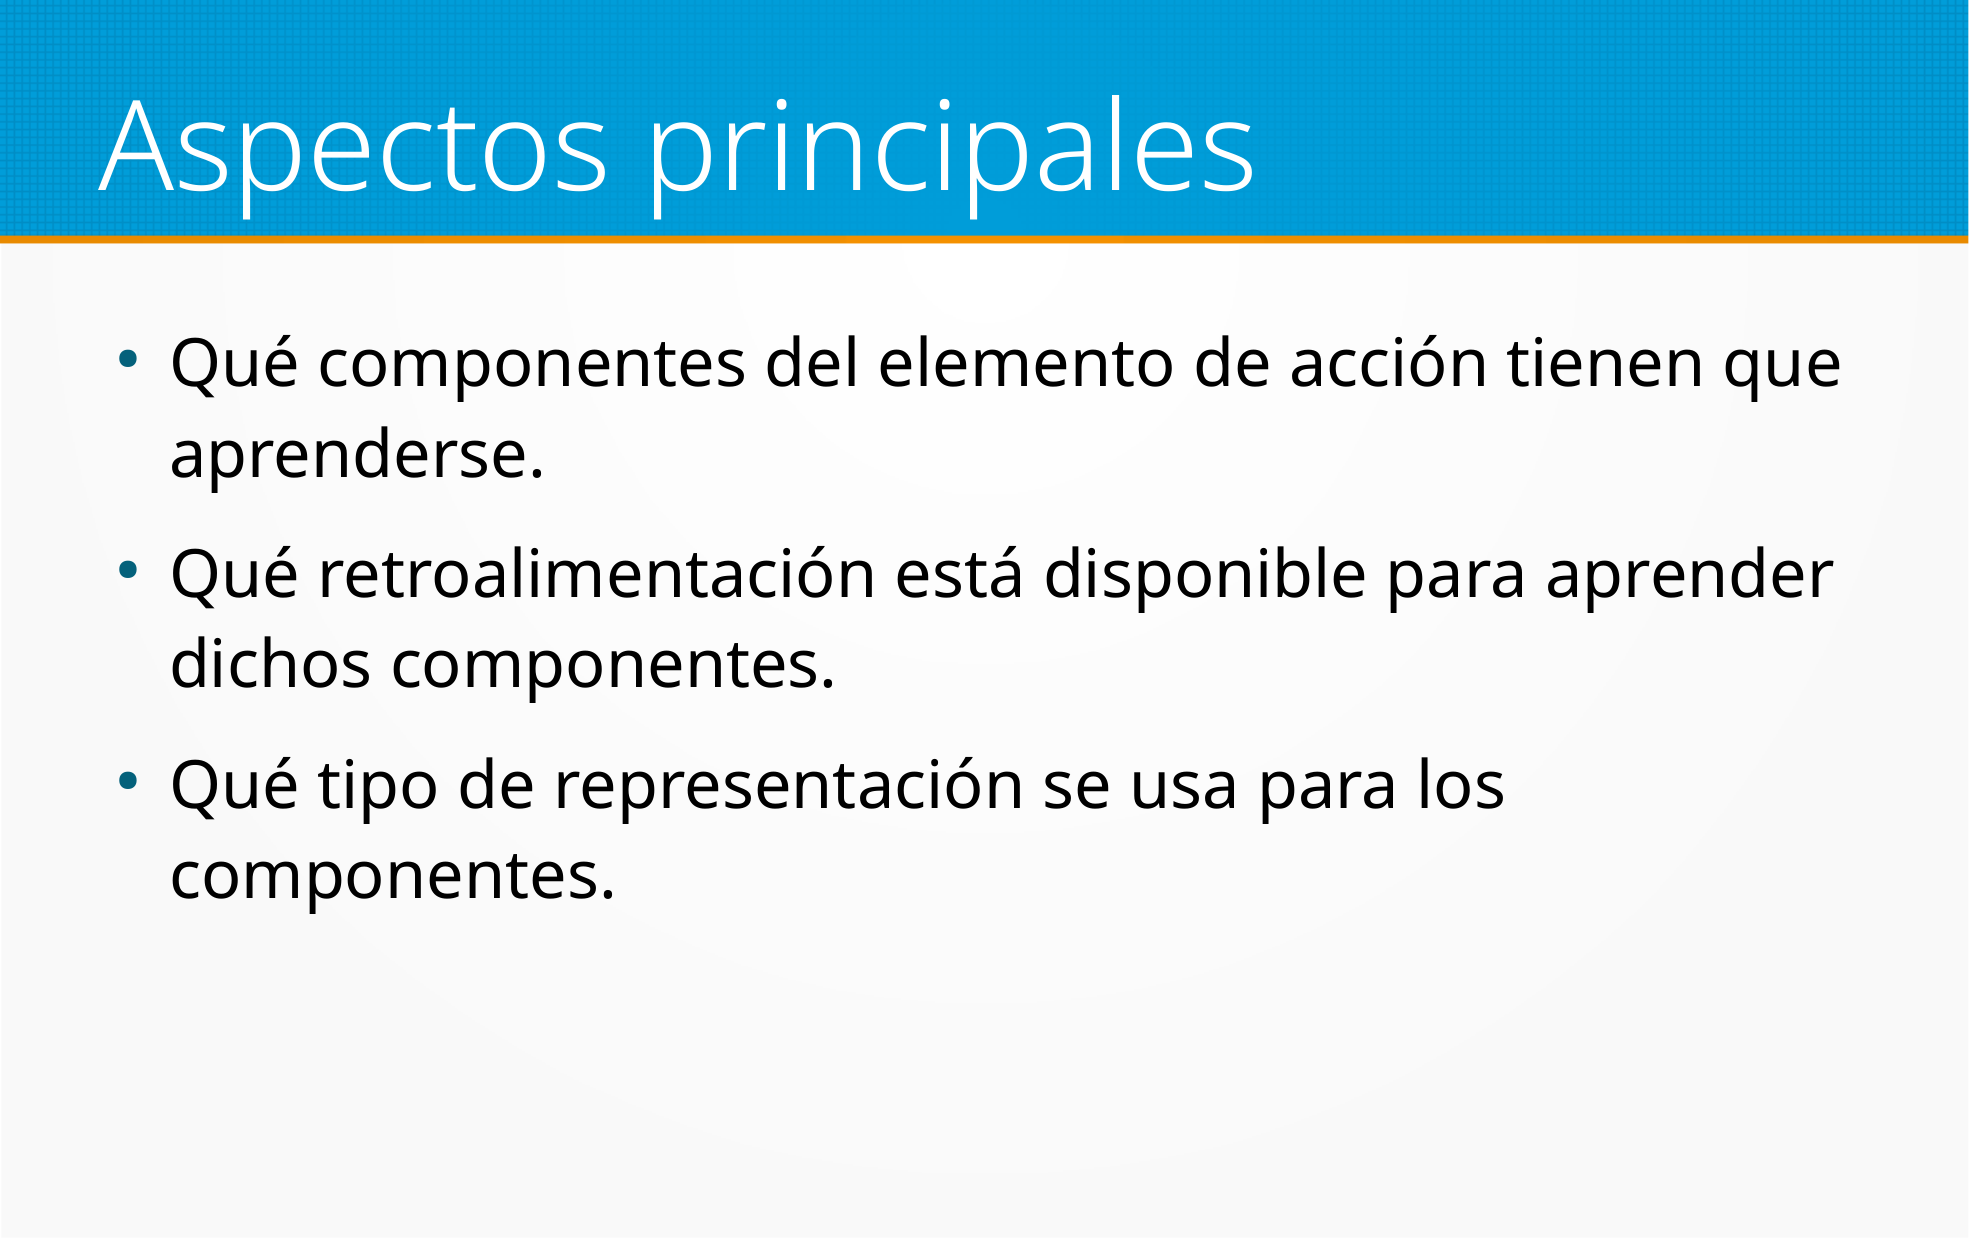

# Aspectos principales
Qué componentes del elemento de acción tienen que aprenderse.
Qué retroalimentación está disponible para aprender dichos componentes.
Qué tipo de representación se usa para los componentes.